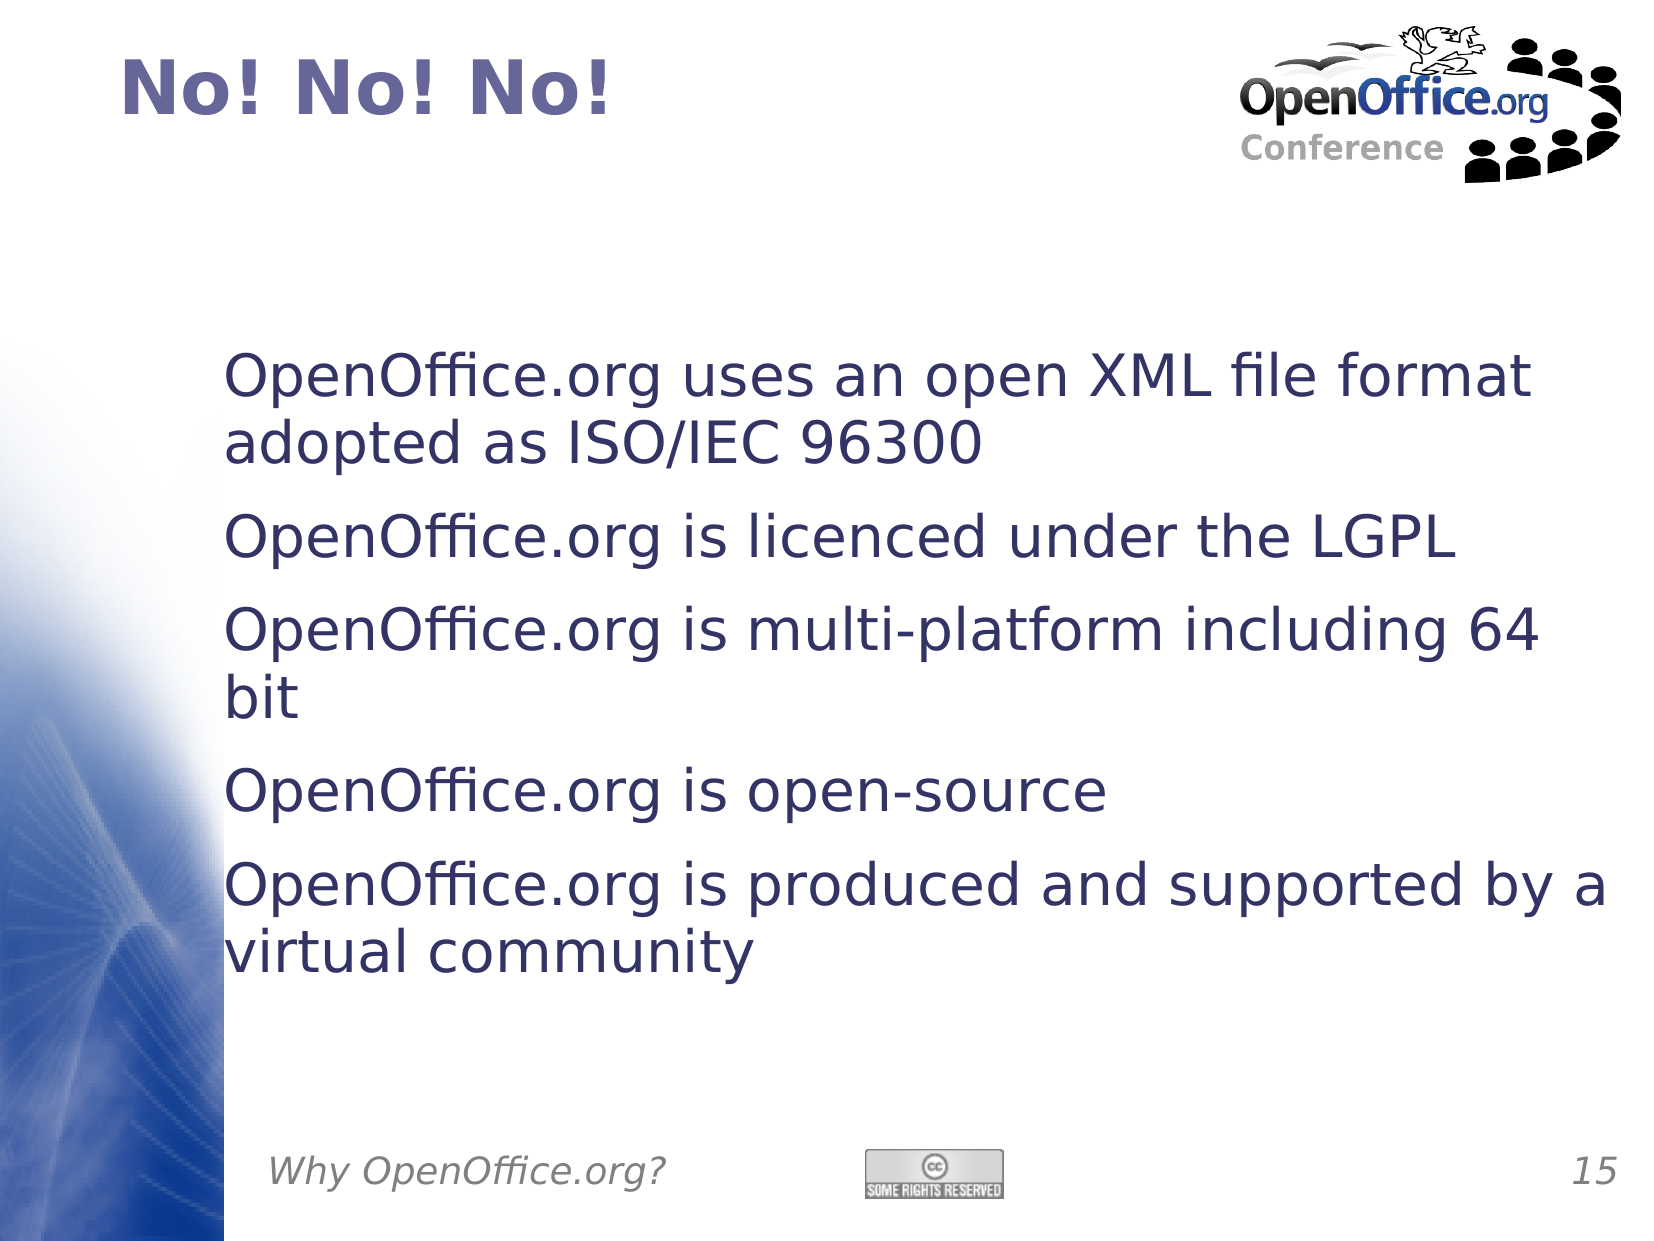

# No! No! No!
OpenOffice.org uses an open XML file format adopted as ISO/IEC 96300
OpenOffice.org is licenced under the LGPL
OpenOffice.org is multi-platform including 64 bit
OpenOffice.org is open-source
OpenOffice.org is produced and supported by a virtual community